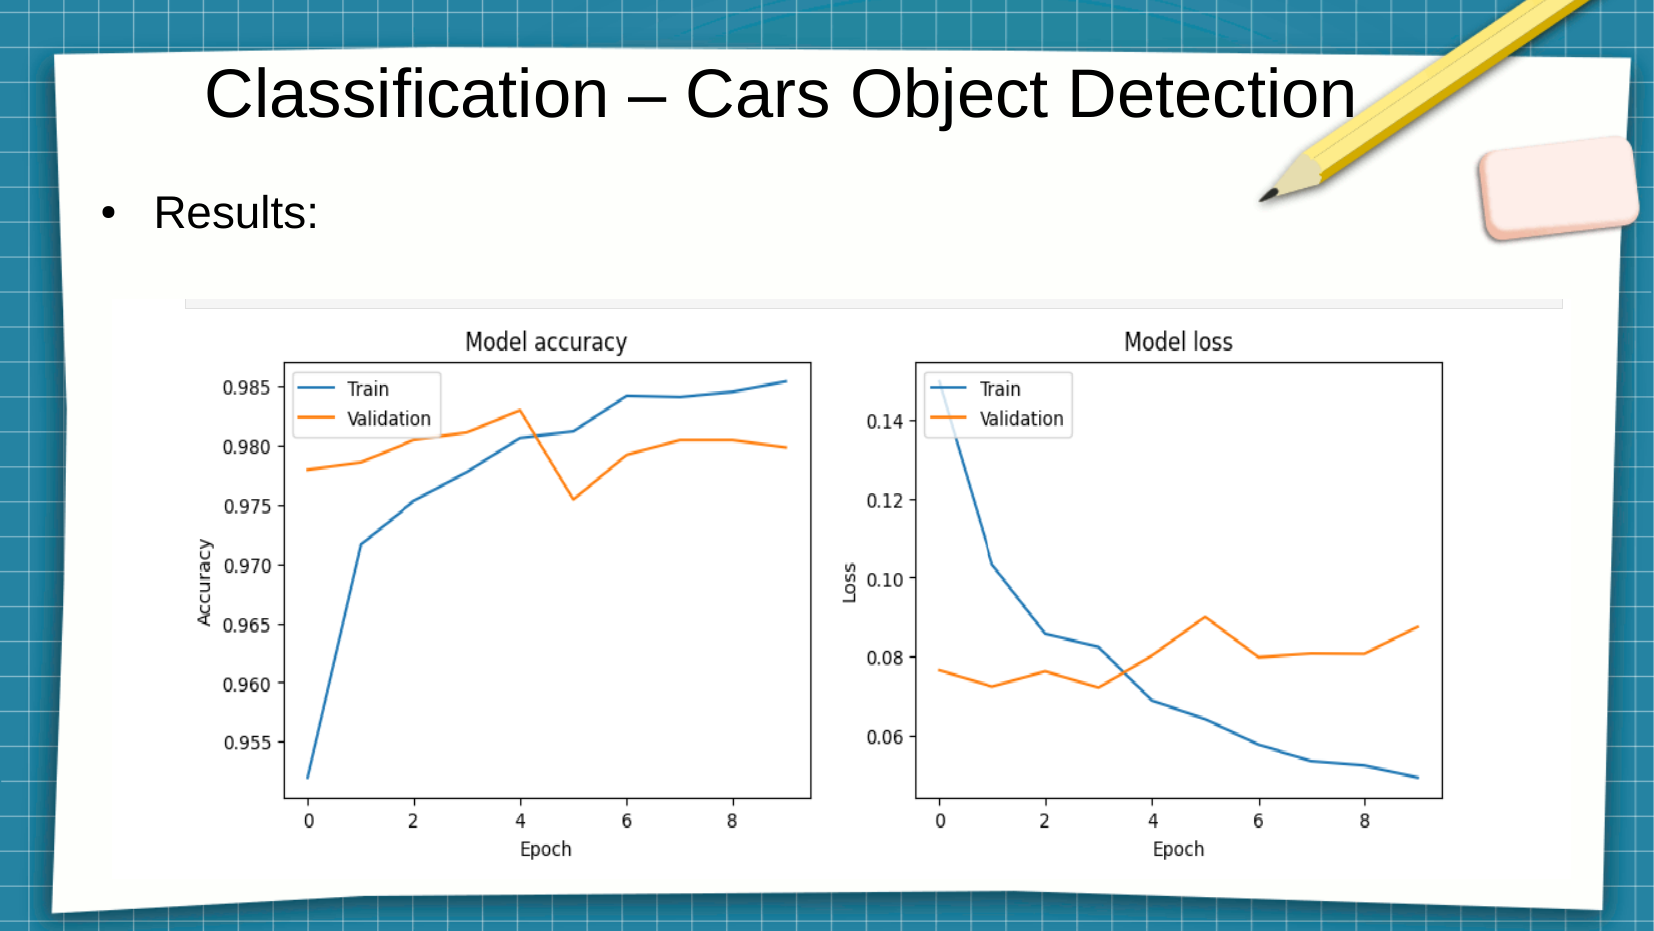

# Classification – Cars Object Detection
Results: